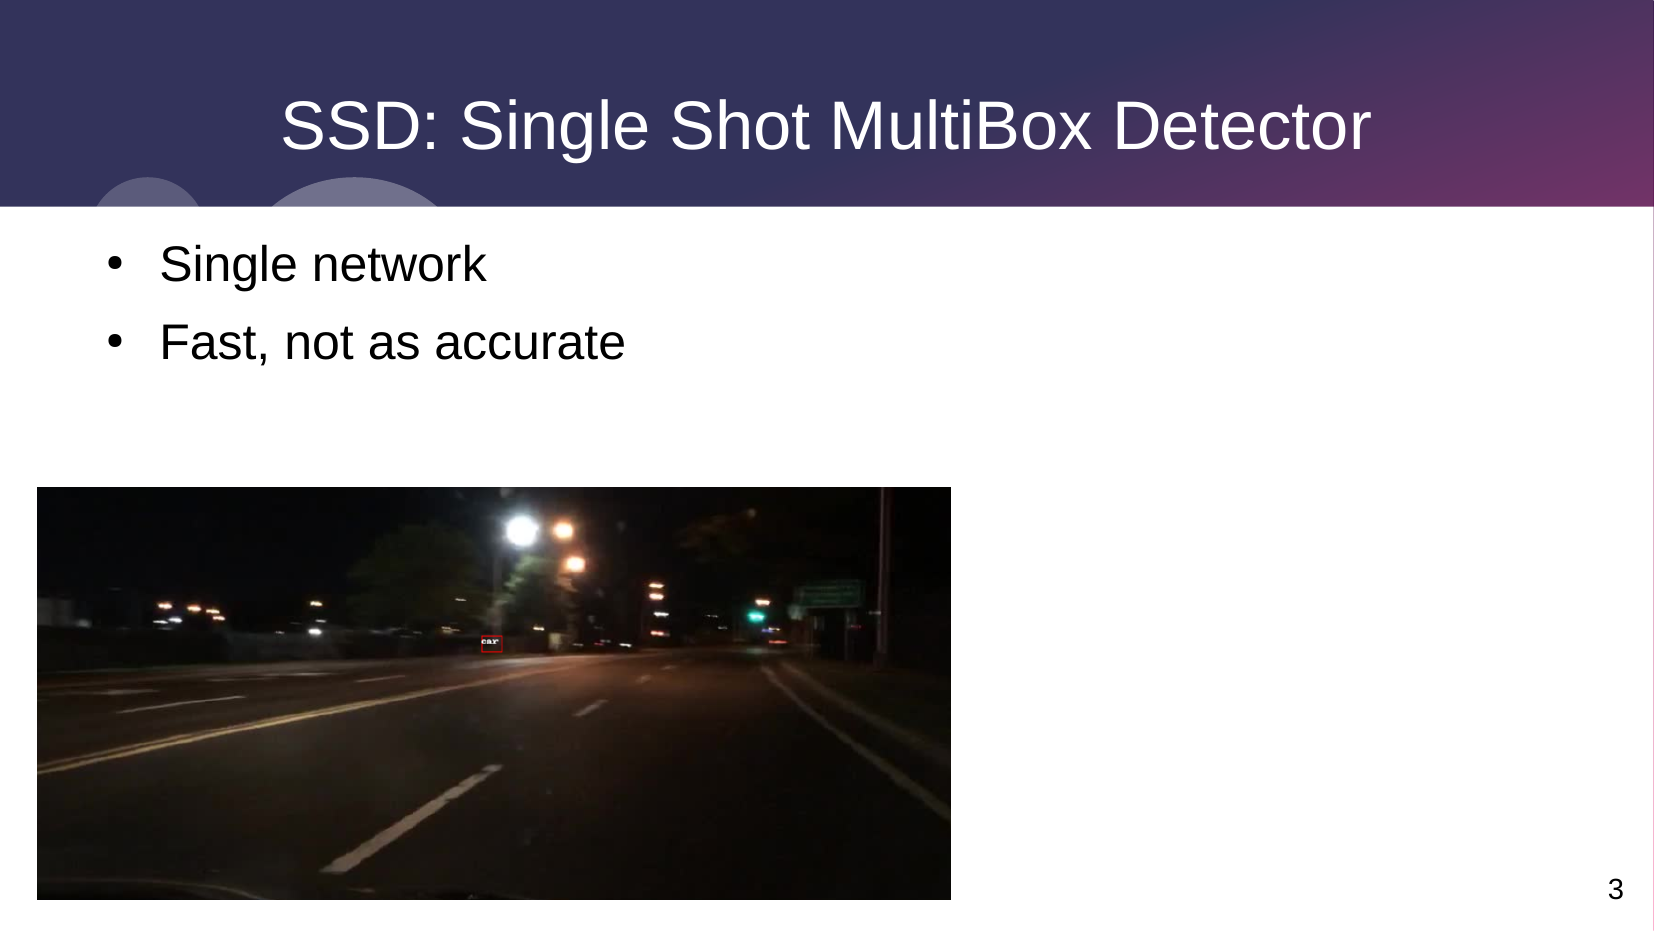

# SSD: Single Shot MultiBox Detector
Single network
Fast, not as accurate